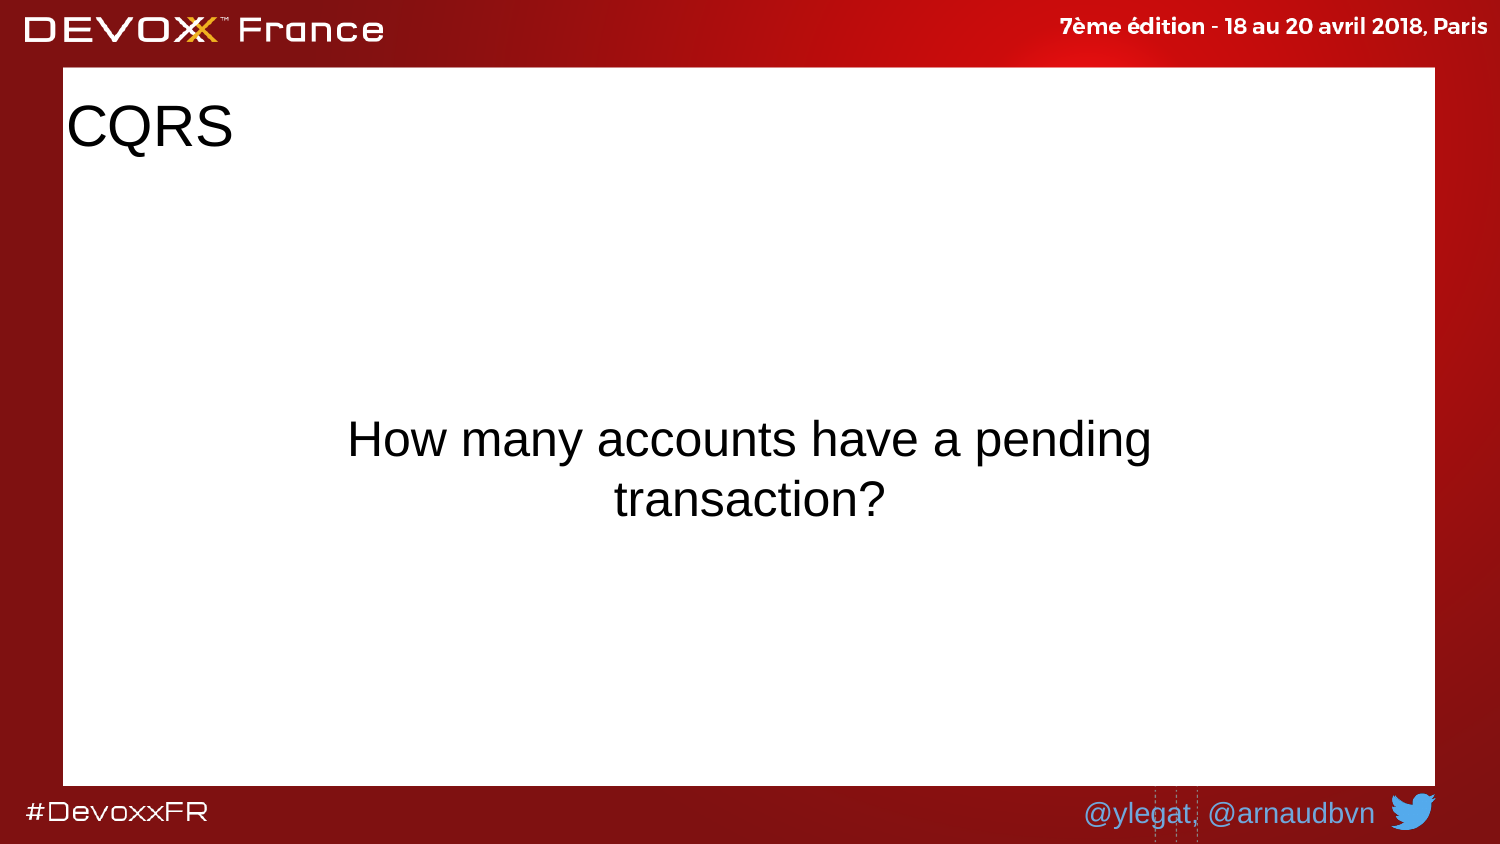

# CQRS
How many accounts have a pending transaction?
@ylegat, @arnaudbvn